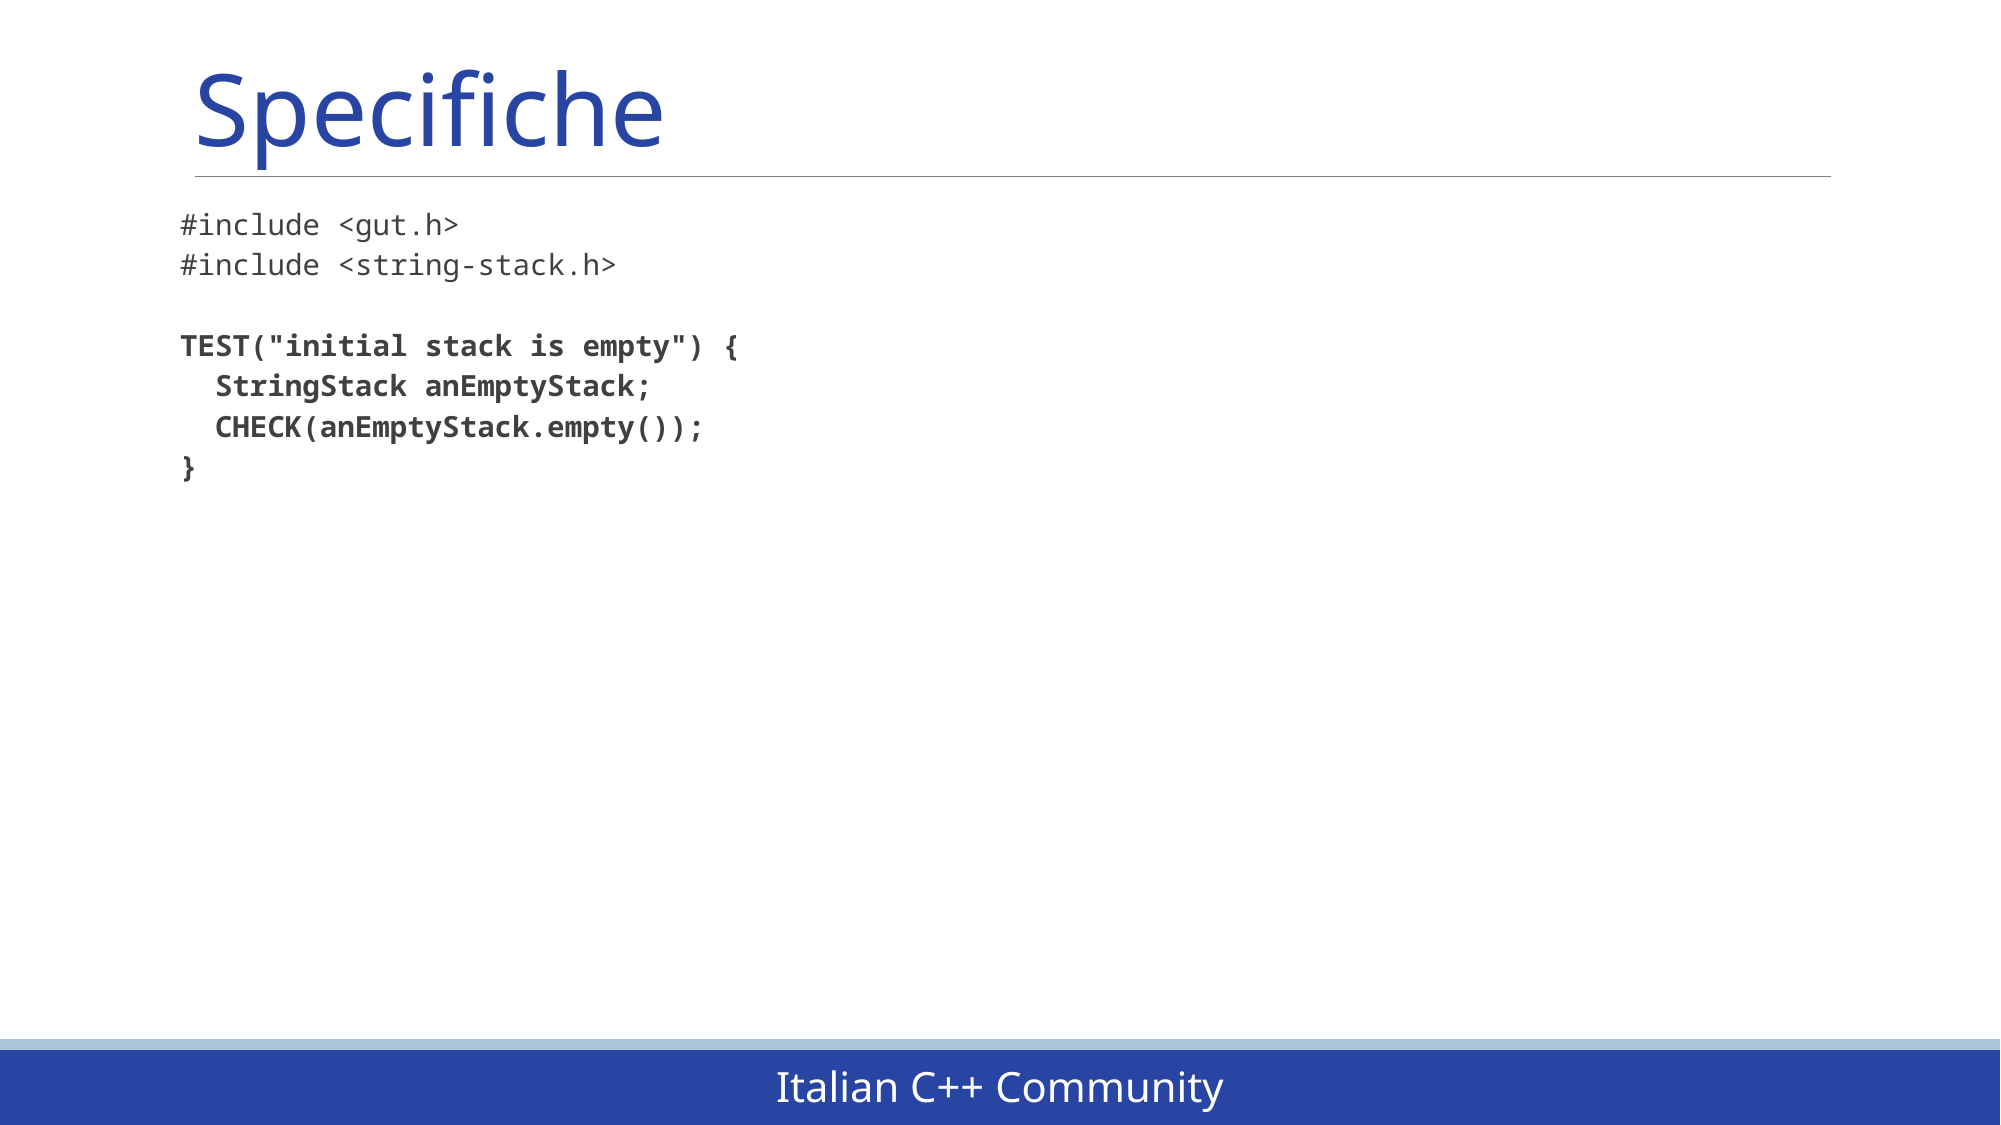

# Specifiche
#include <gut.h>
#include <string-stack.h>
TEST("initial stack is empty") {
 StringStack anEmptyStack;
 CHECK(anEmptyStack.empty());
}